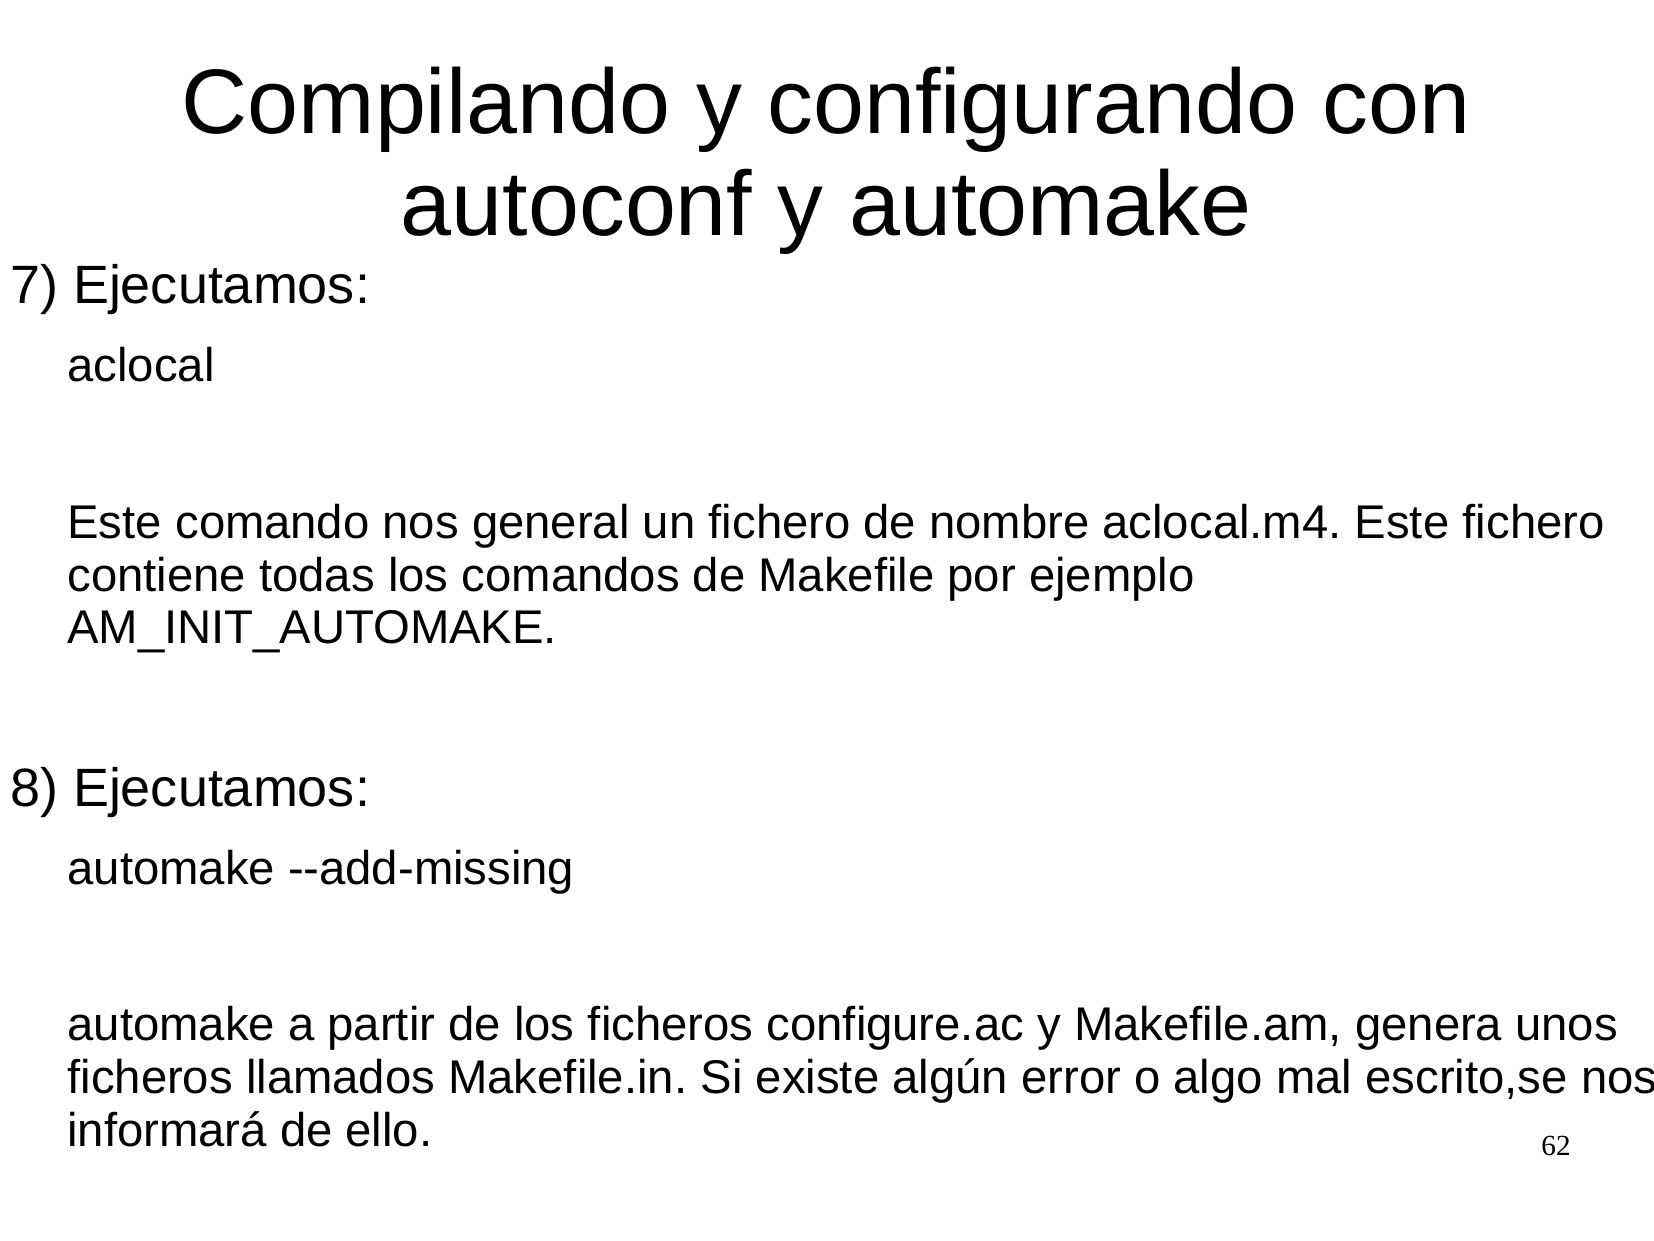

# Compilando y configurando con autoconf y automake
7) Ejecutamos:
aclocal
Este comando nos general un fichero de nombre aclocal.m4. Este fichero contiene todas los comandos de Makefile por ejemplo AM_INIT_AUTOMAKE.
8) Ejecutamos:
automake --add-missing
automake a partir de los ficheros configure.ac y Makefile.am, genera unos ficheros llamados Makefile.in. Si existe algún error o algo mal escrito,se nos informará de ello.
62